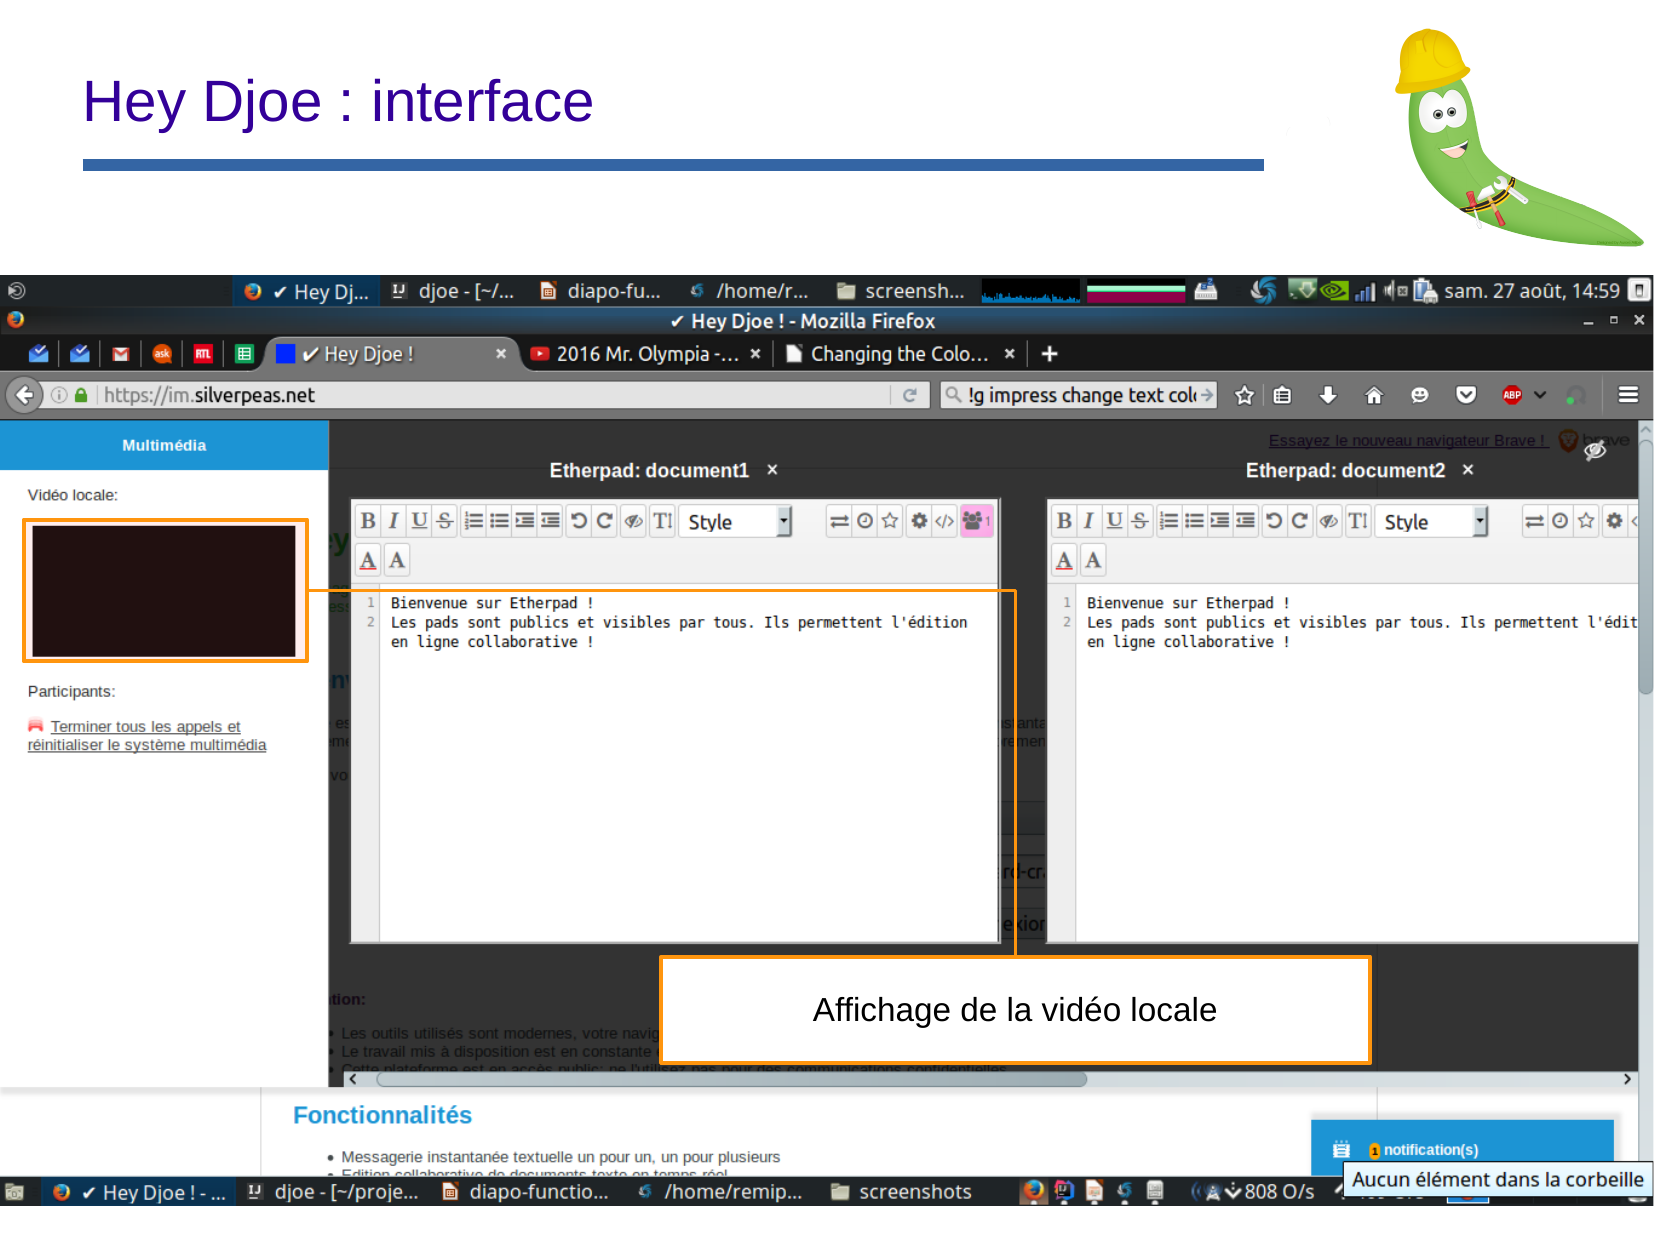

# Hey Djoe : interface
Affichage de la vidéo locale
15